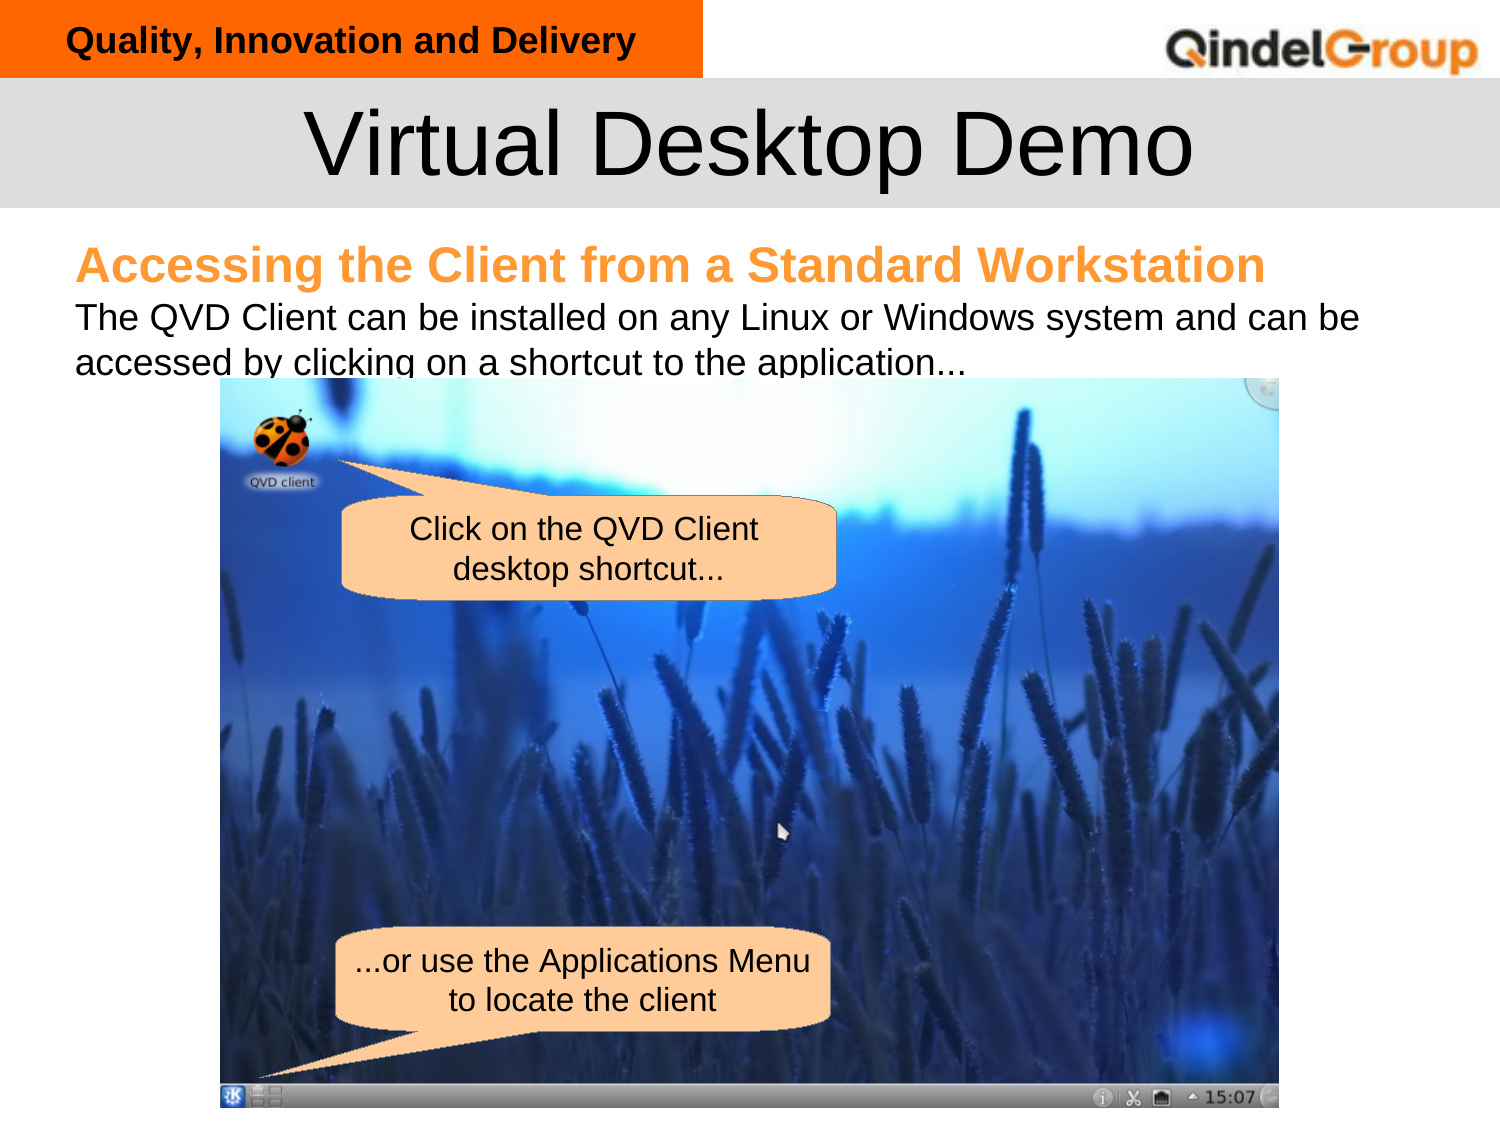

# Virtual Desktop Demo
Accessing the Client from a Standard Workstation
The QVD Client can be installed on any Linux or Windows system and can be accessed by clicking on a shortcut to the application...
Click on the QVD Client
desktop shortcut...
...or use the Applications Menu
to locate the client